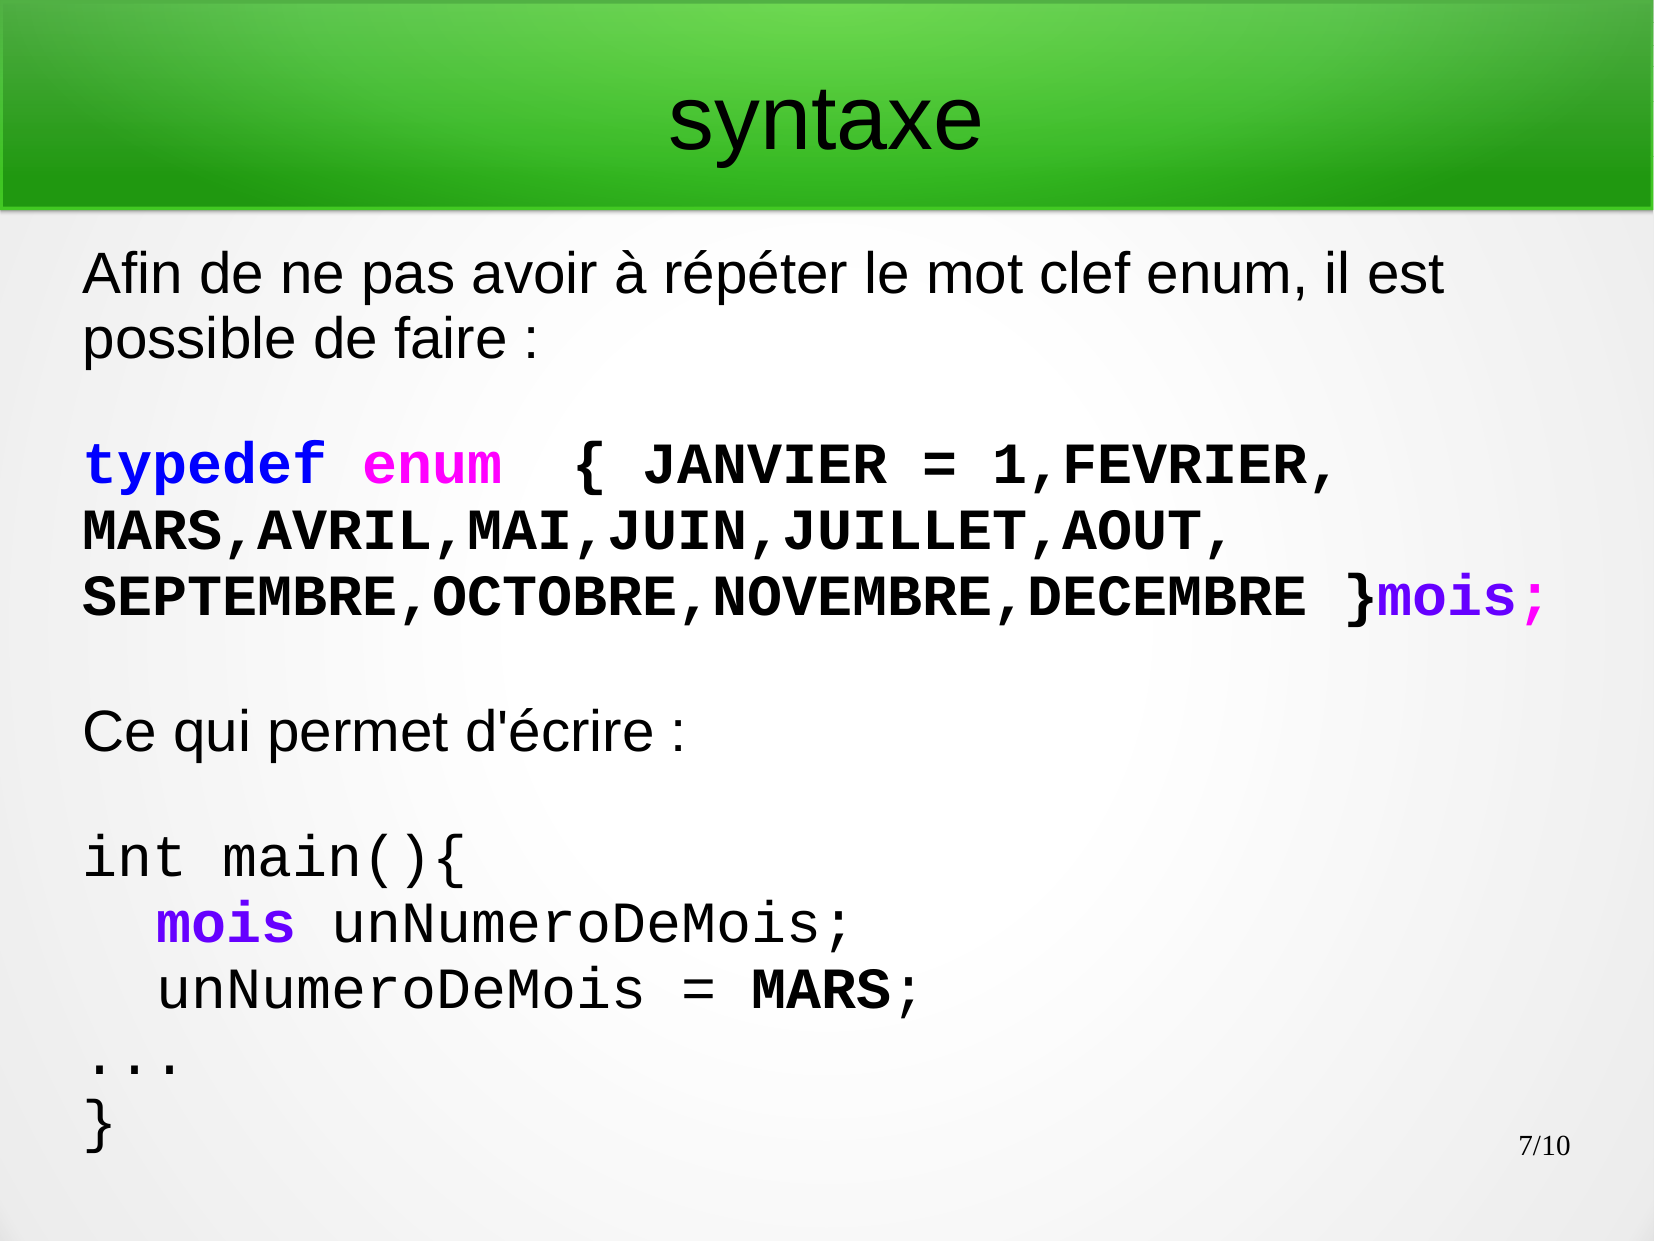

# syntaxe
Afin de ne pas avoir à répéter le mot clef enum, il est possible de faire :
typedef enum { JANVIER = 1,FEVRIER,
MARS,AVRIL,MAI,JUIN,JUILLET,AOUT,
SEPTEMBRE,OCTOBRE,NOVEMBRE,DECEMBRE }mois;
Ce qui permet d'écrire :
int main(){
	mois unNumeroDeMois;
	unNumeroDeMois = MARS;
...
}
7